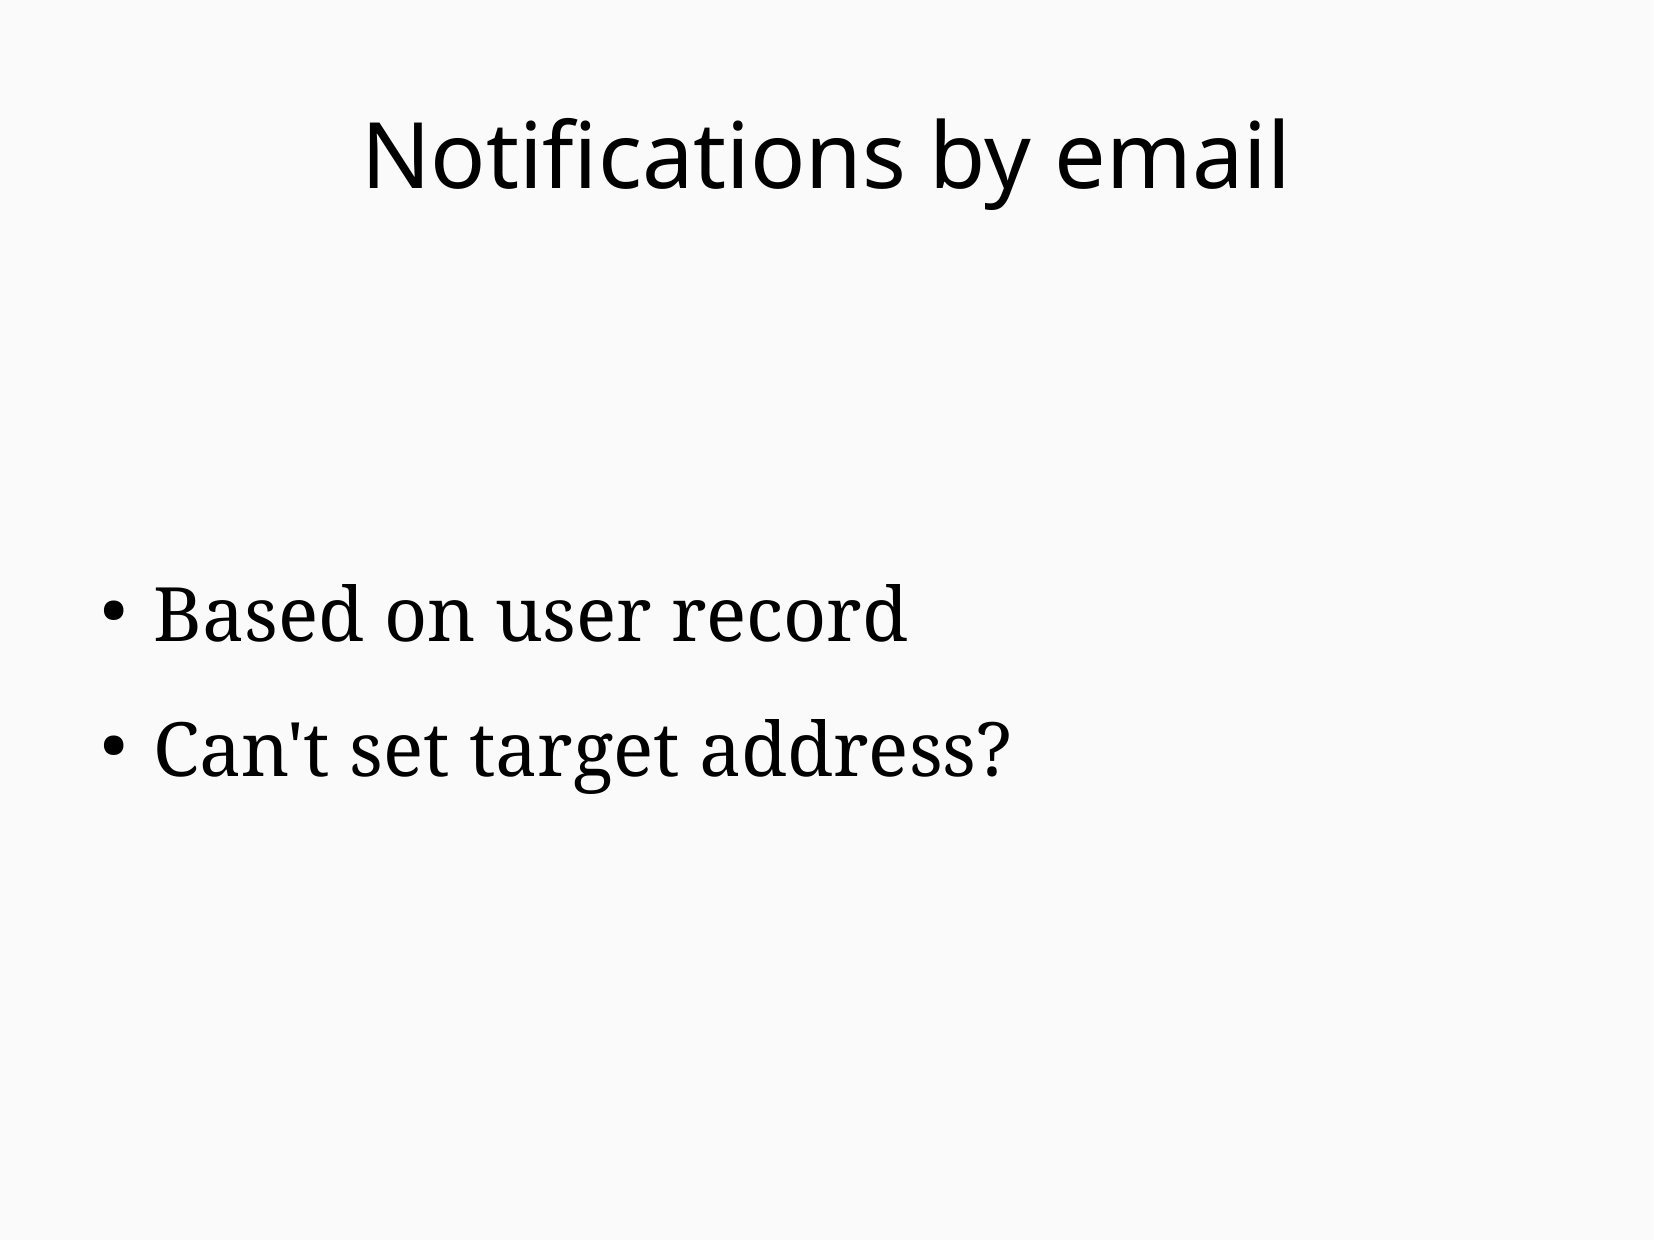

# Notifications by email
Based on user record
Can't set target address?